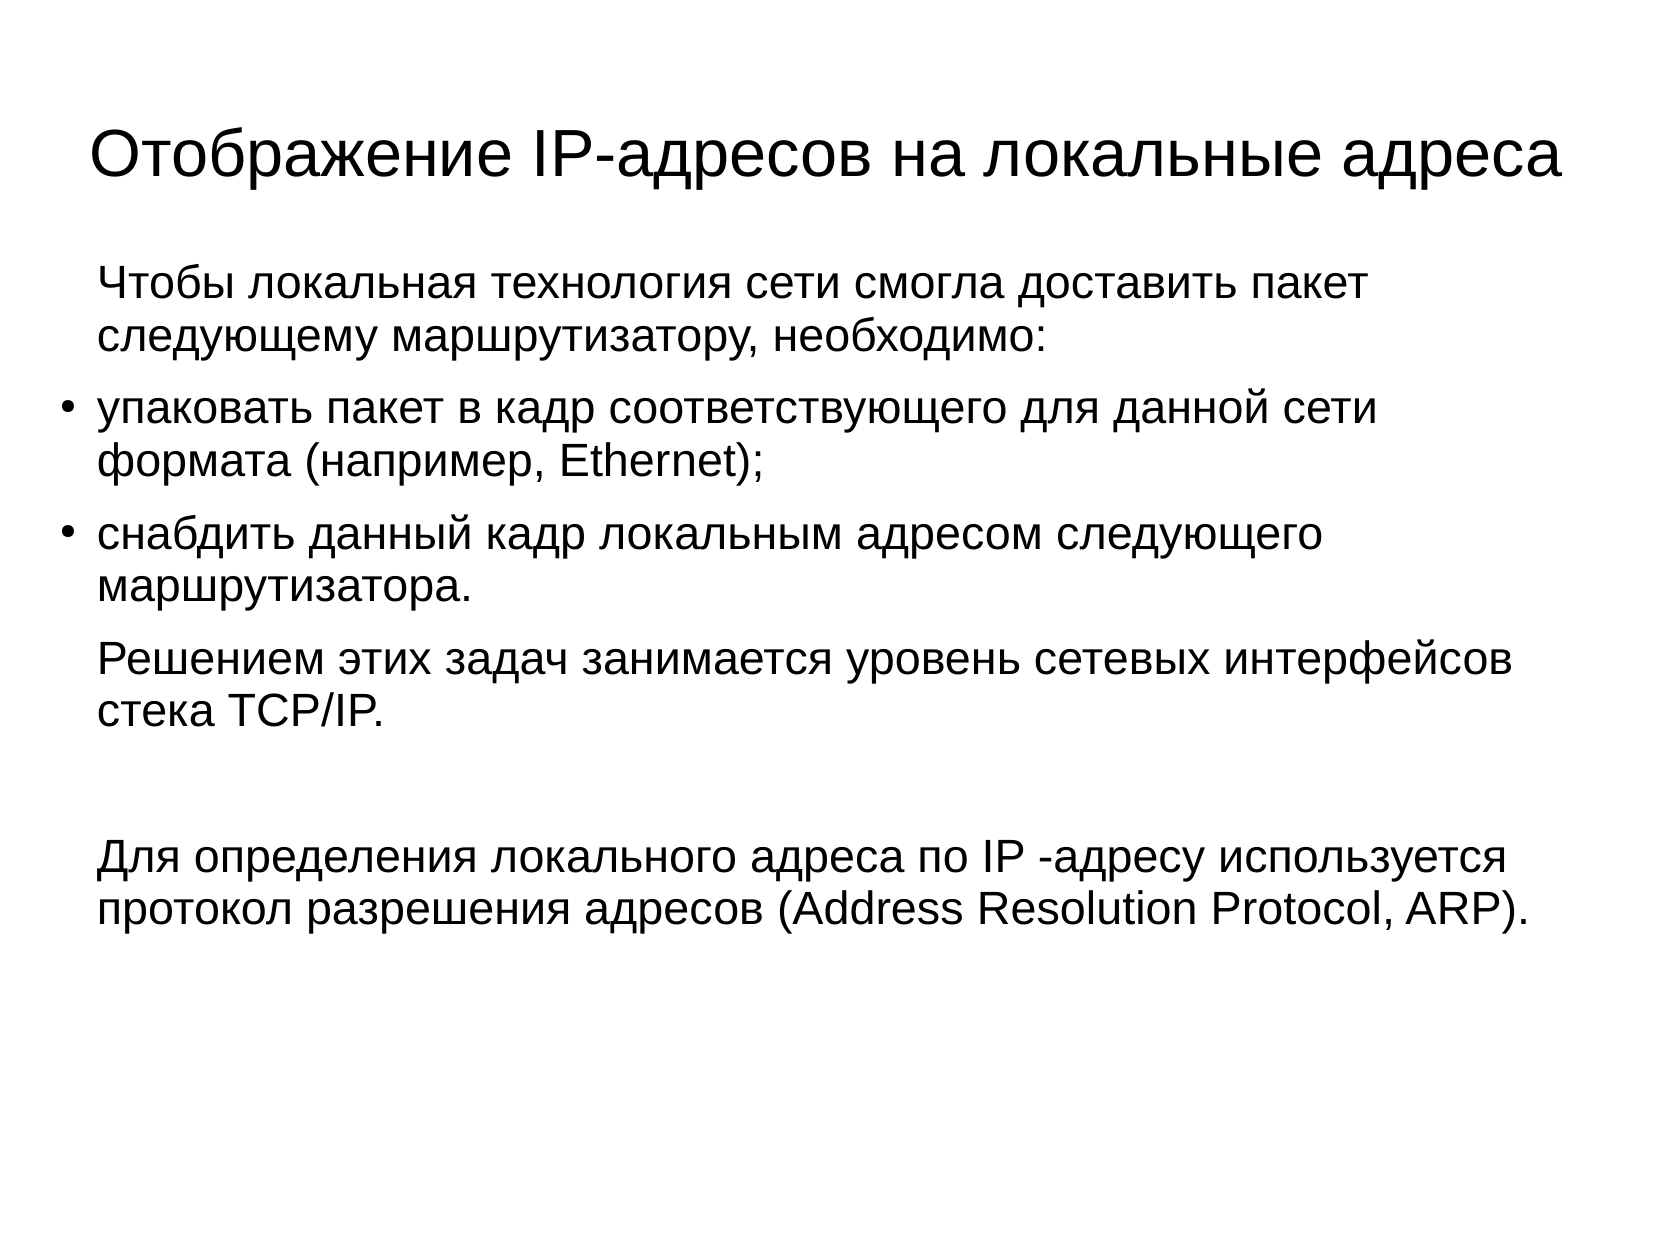

# Отображение IP-адресов на локальные адреса
Чтобы локальная технология сети смогла доставить пакет следующему маршрутизатору, необходимо:
упаковать пакет в кадр соответствующего для данной сети формата (например, Ether­net);
снабдить данный кадр локальным адресом следующего маршрутизатора.
Решением этих задач занимается уровень сетевых интерфейсов стека TCP/IP.
Для определения локального адреса по IP -адресу используется протокол разрешения адресов (Address Resolution Protocol, ARP).